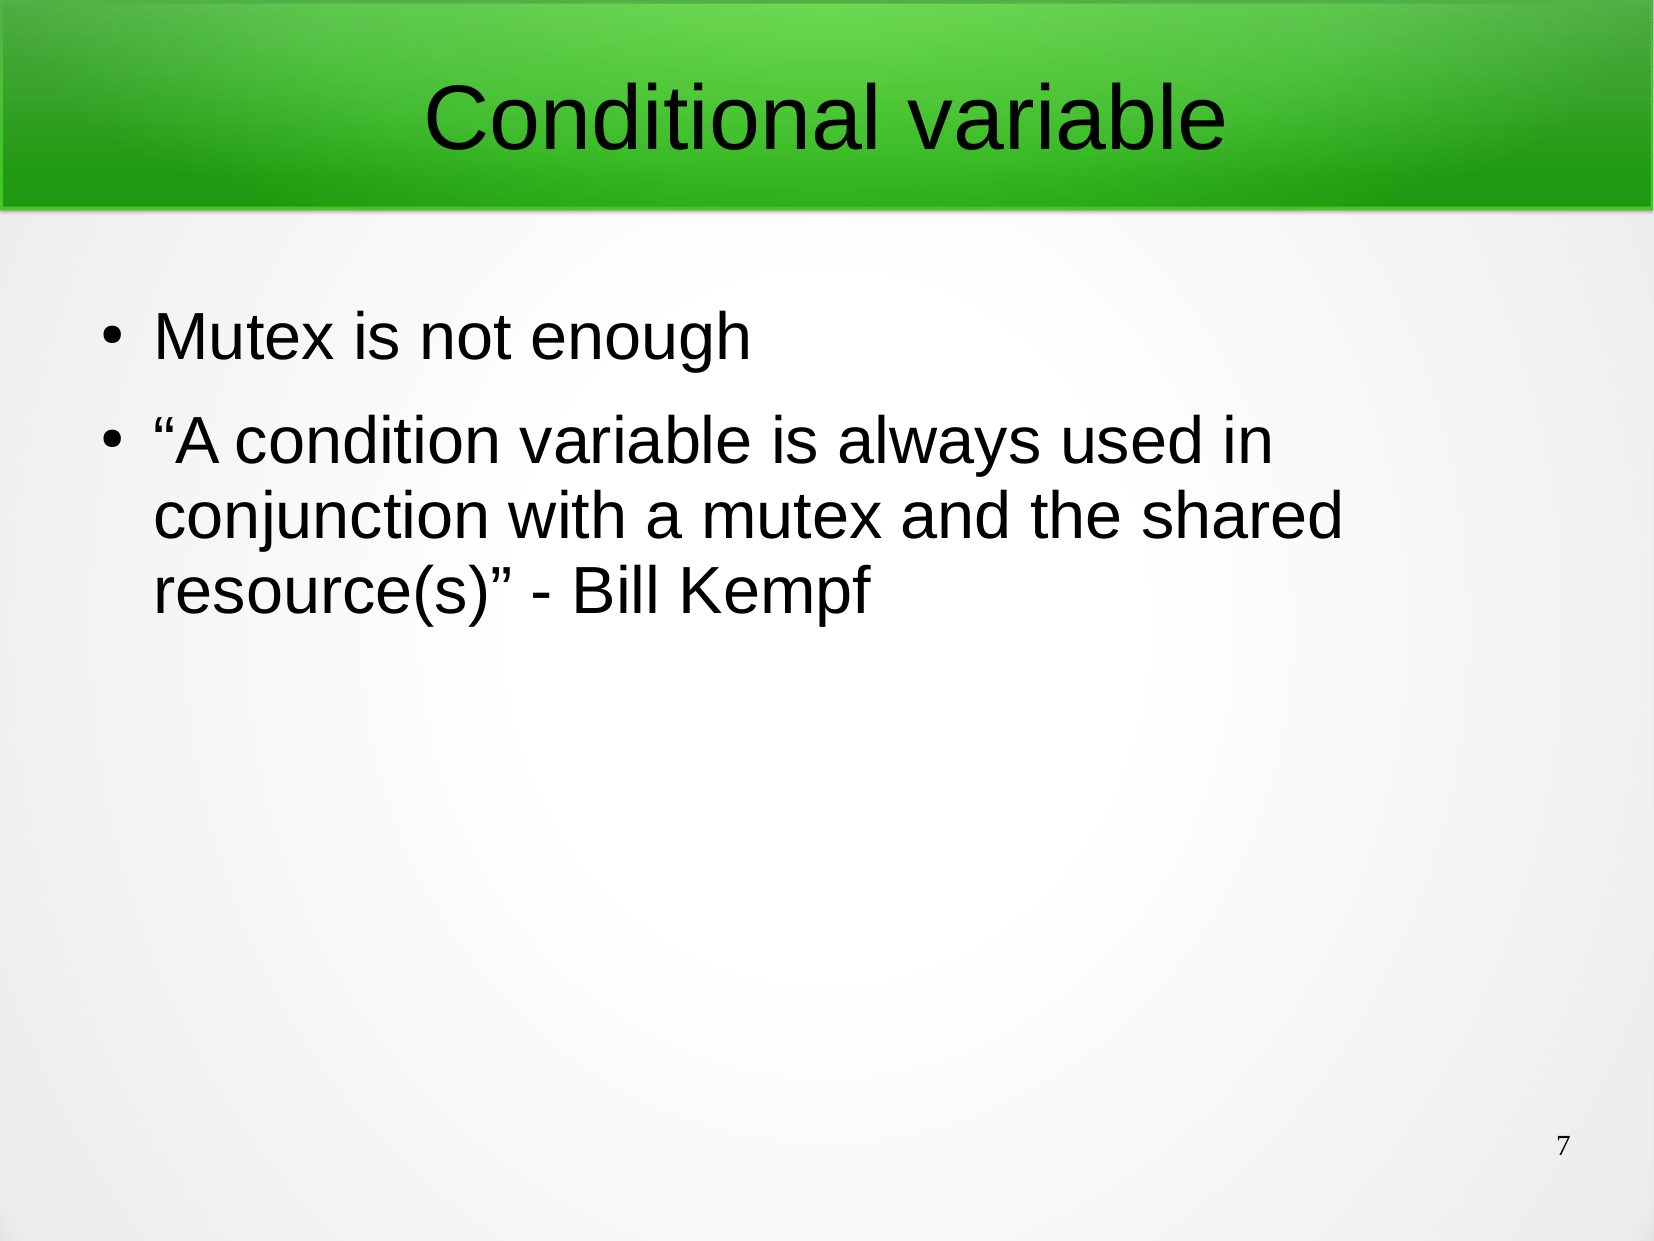

# Conditional variable
Mutex is not enough
“A condition variable is always used in conjunction with a mutex and the shared resource(s)” - Bill Kempf
7